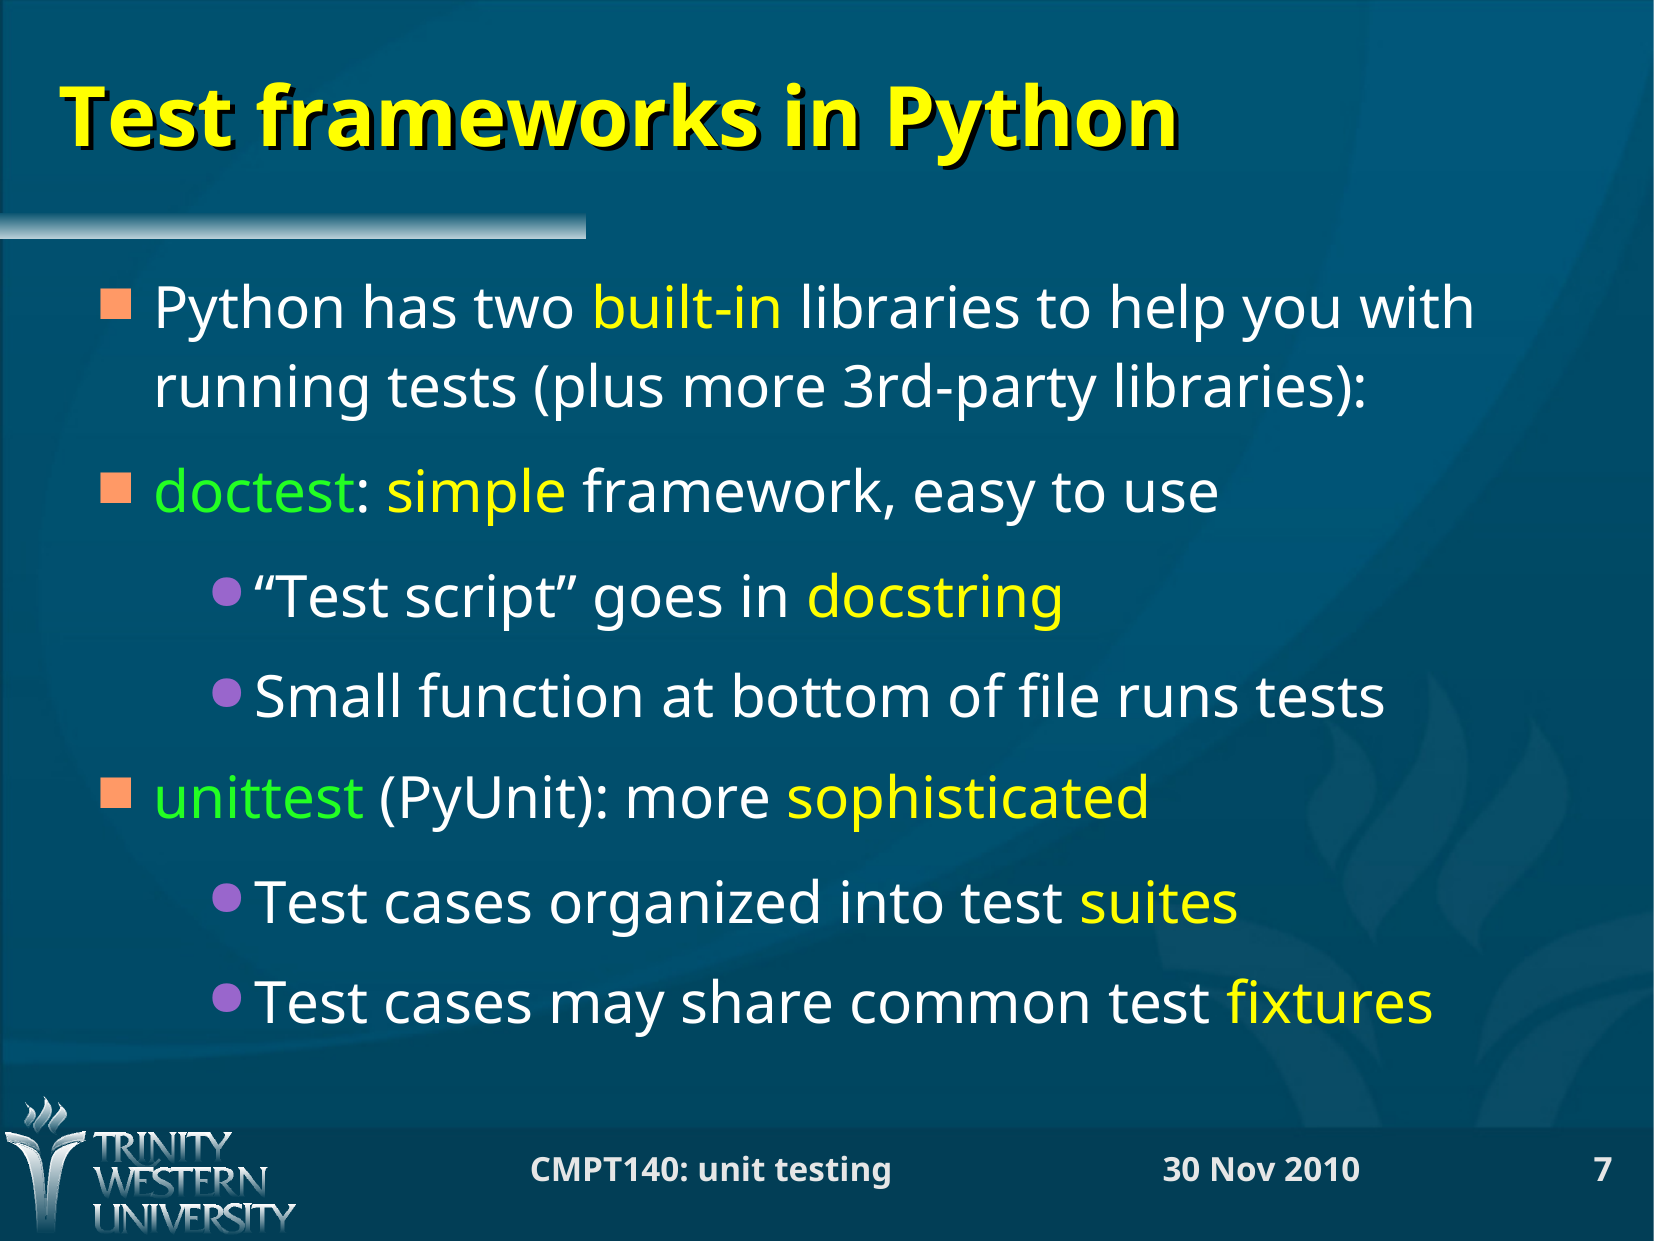

# Test frameworks in Python
Python has two built-in libraries to help you with running tests (plus more 3rd-party libraries):
doctest: simple framework, easy to use
“Test script” goes in docstring
Small function at bottom of file runs tests
unittest (PyUnit): more sophisticated
Test cases organized into test suites
Test cases may share common test fixtures
CMPT140: unit testing
30 Nov 2010
7